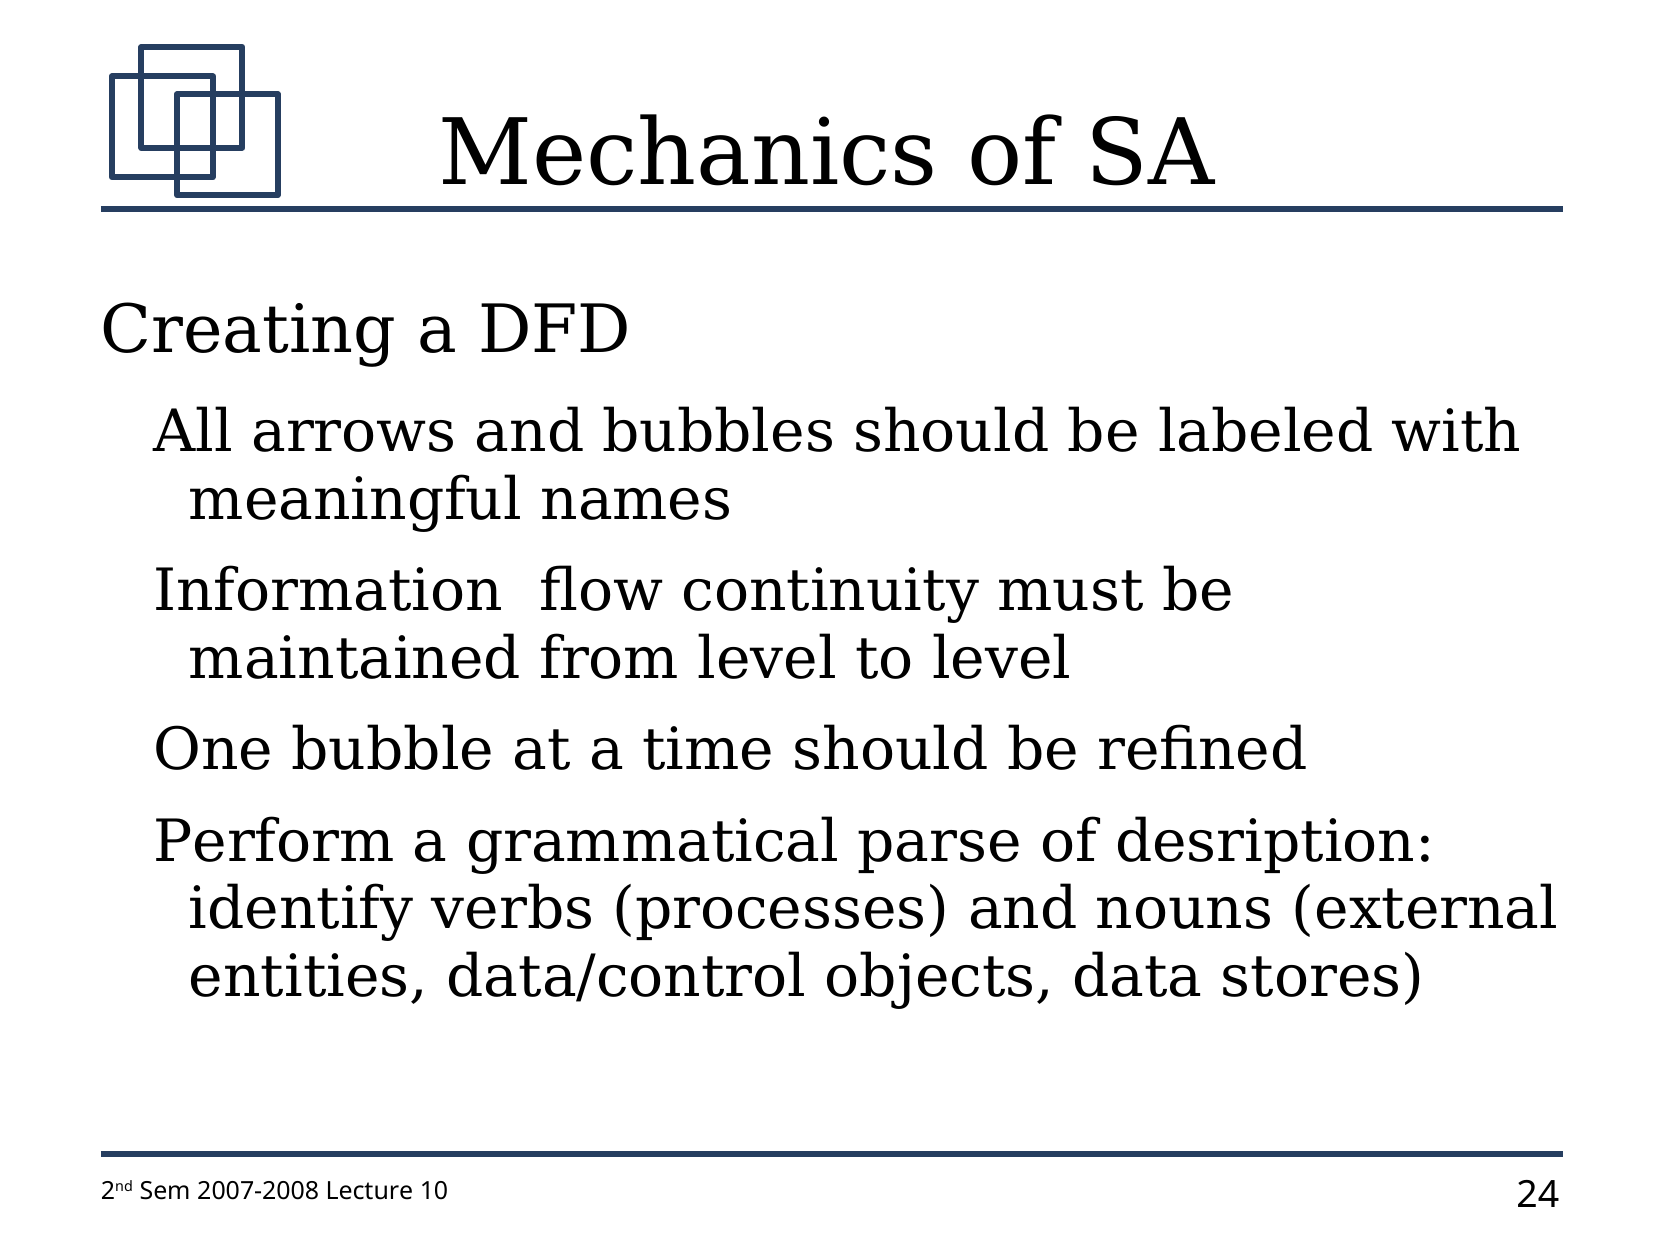

# Mechanics of SA
Creating a DFD
All arrows and bubbles should be labeled with meaningful names
Information flow continuity must be maintained from level to level
One bubble at a time should be refined
Perform a grammatical parse of desription: identify verbs (processes) and nouns (external entities, data/control objects, data stores)